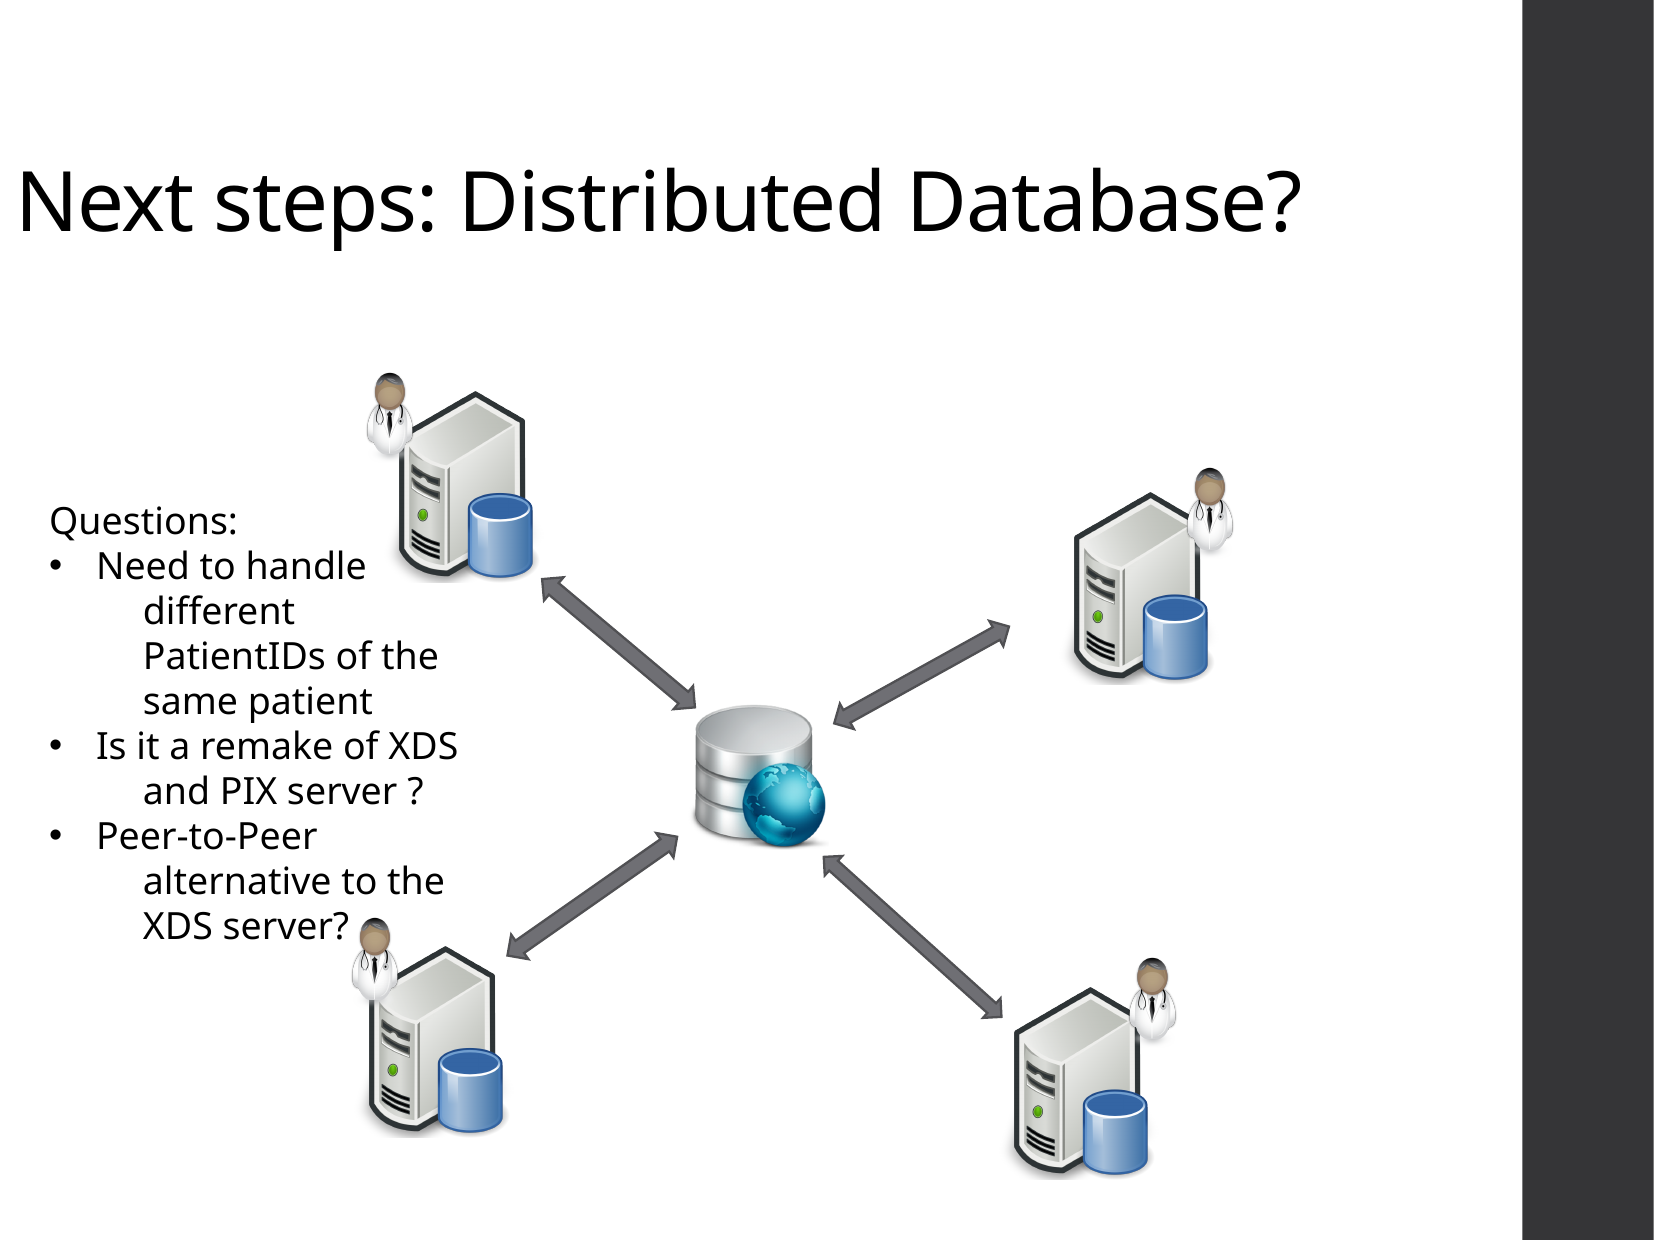

# Next steps: Distributed Database?
Questions:
Need to handle different PatientIDs of the same patient
Is it a remake of XDS and PIX server ?
Peer-to-Peer alternative to the XDS server?